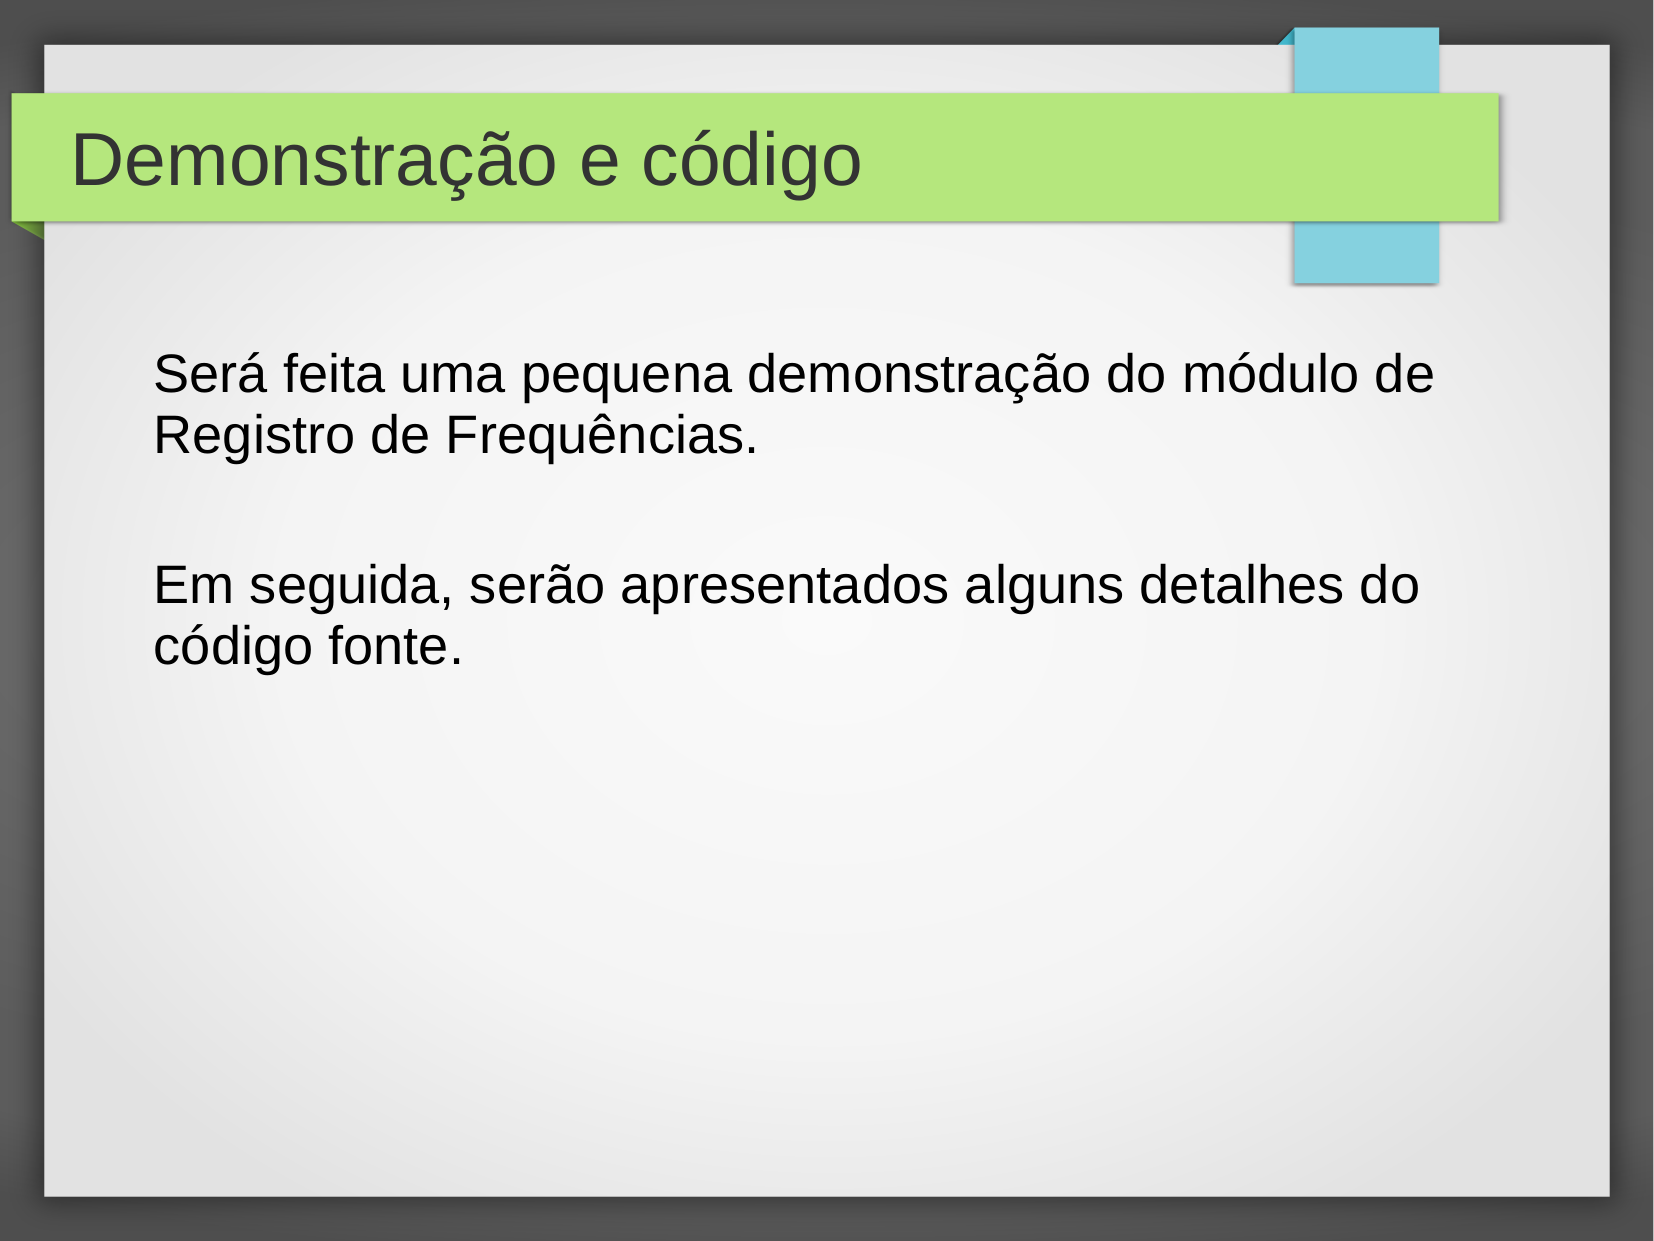

# Demonstração e código
Será feita uma pequena demonstração do módulo de Registro de Frequências.
Em seguida, serão apresentados alguns detalhes do código fonte.